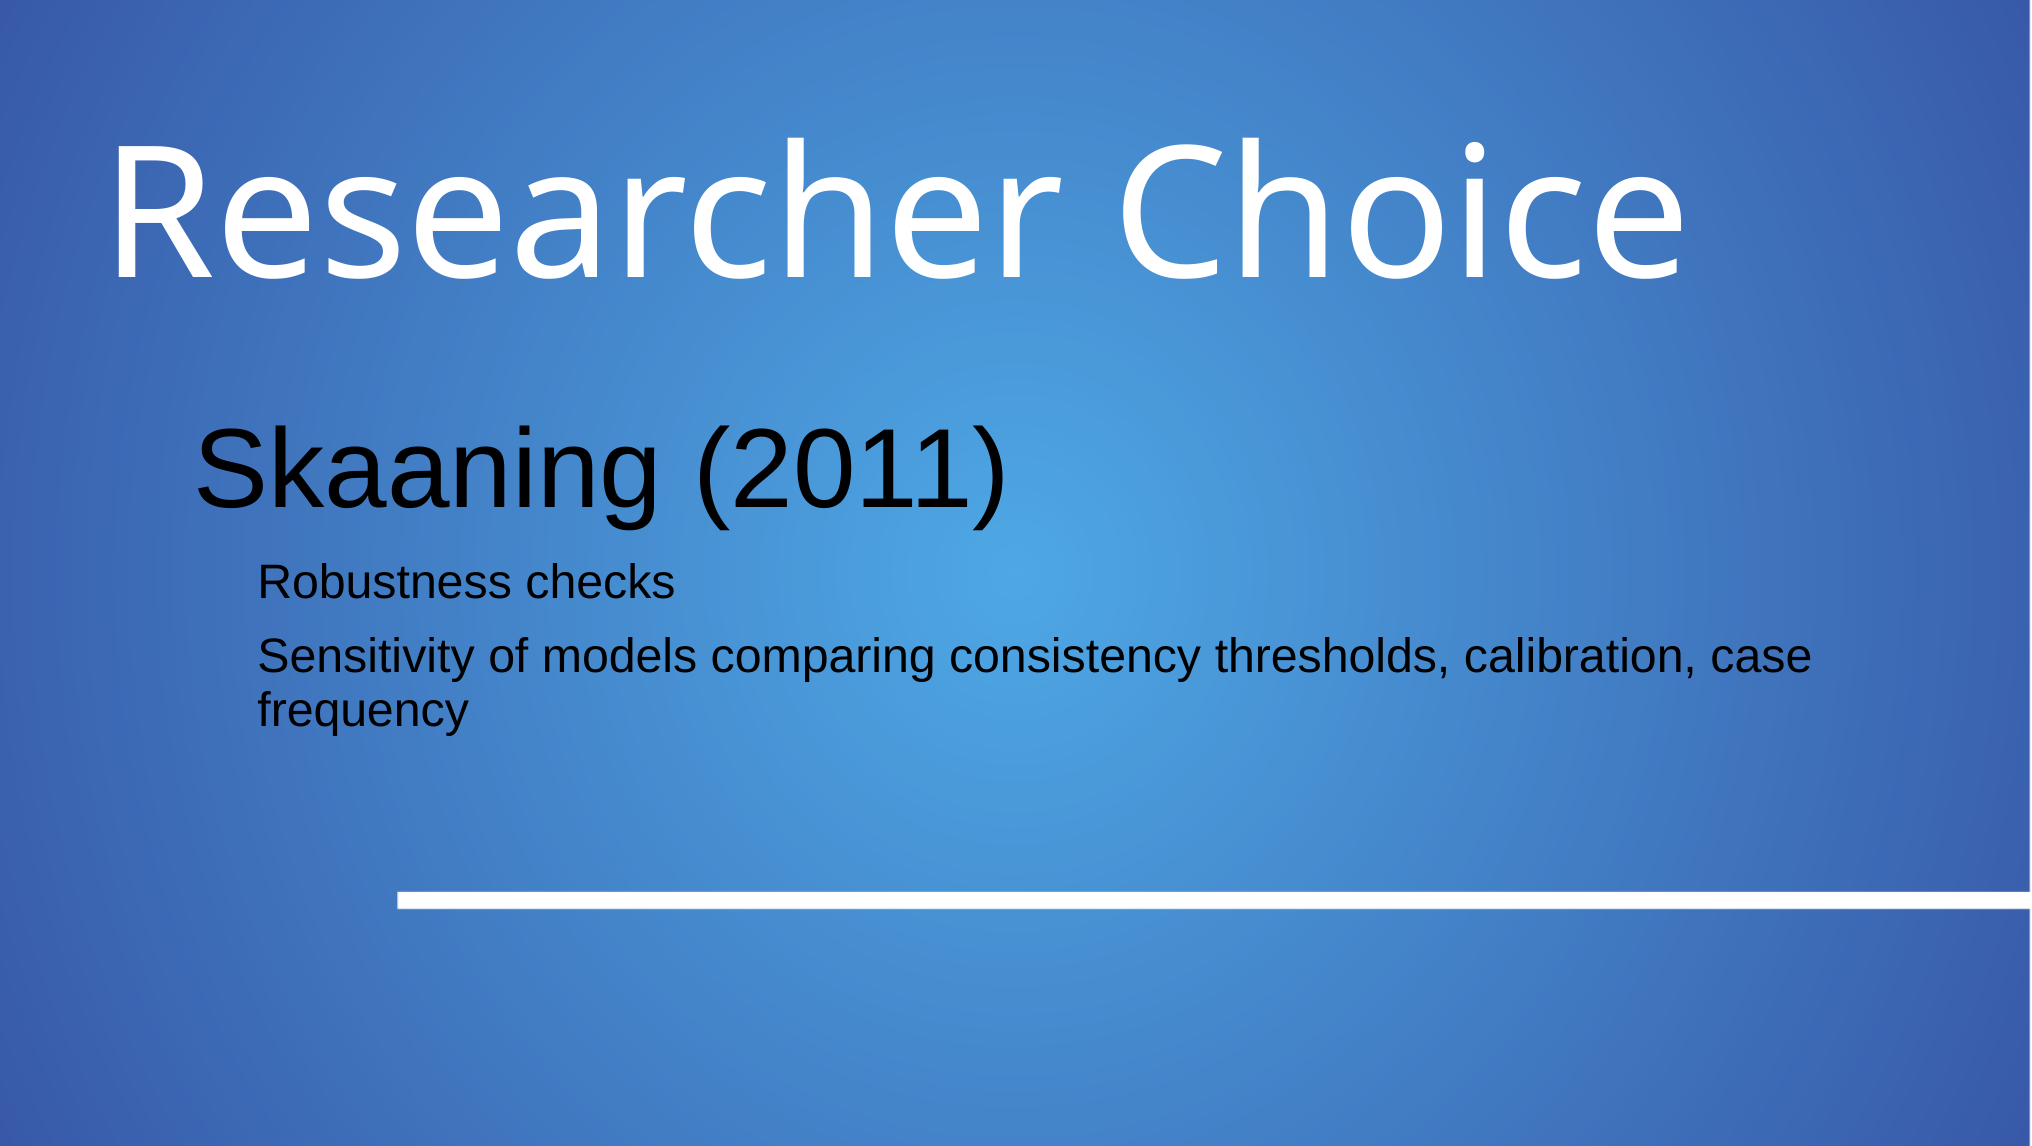

# Researcher Choice
Skaaning (2011)
Robustness checks
Sensitivity of models comparing consistency thresholds, calibration, case frequency